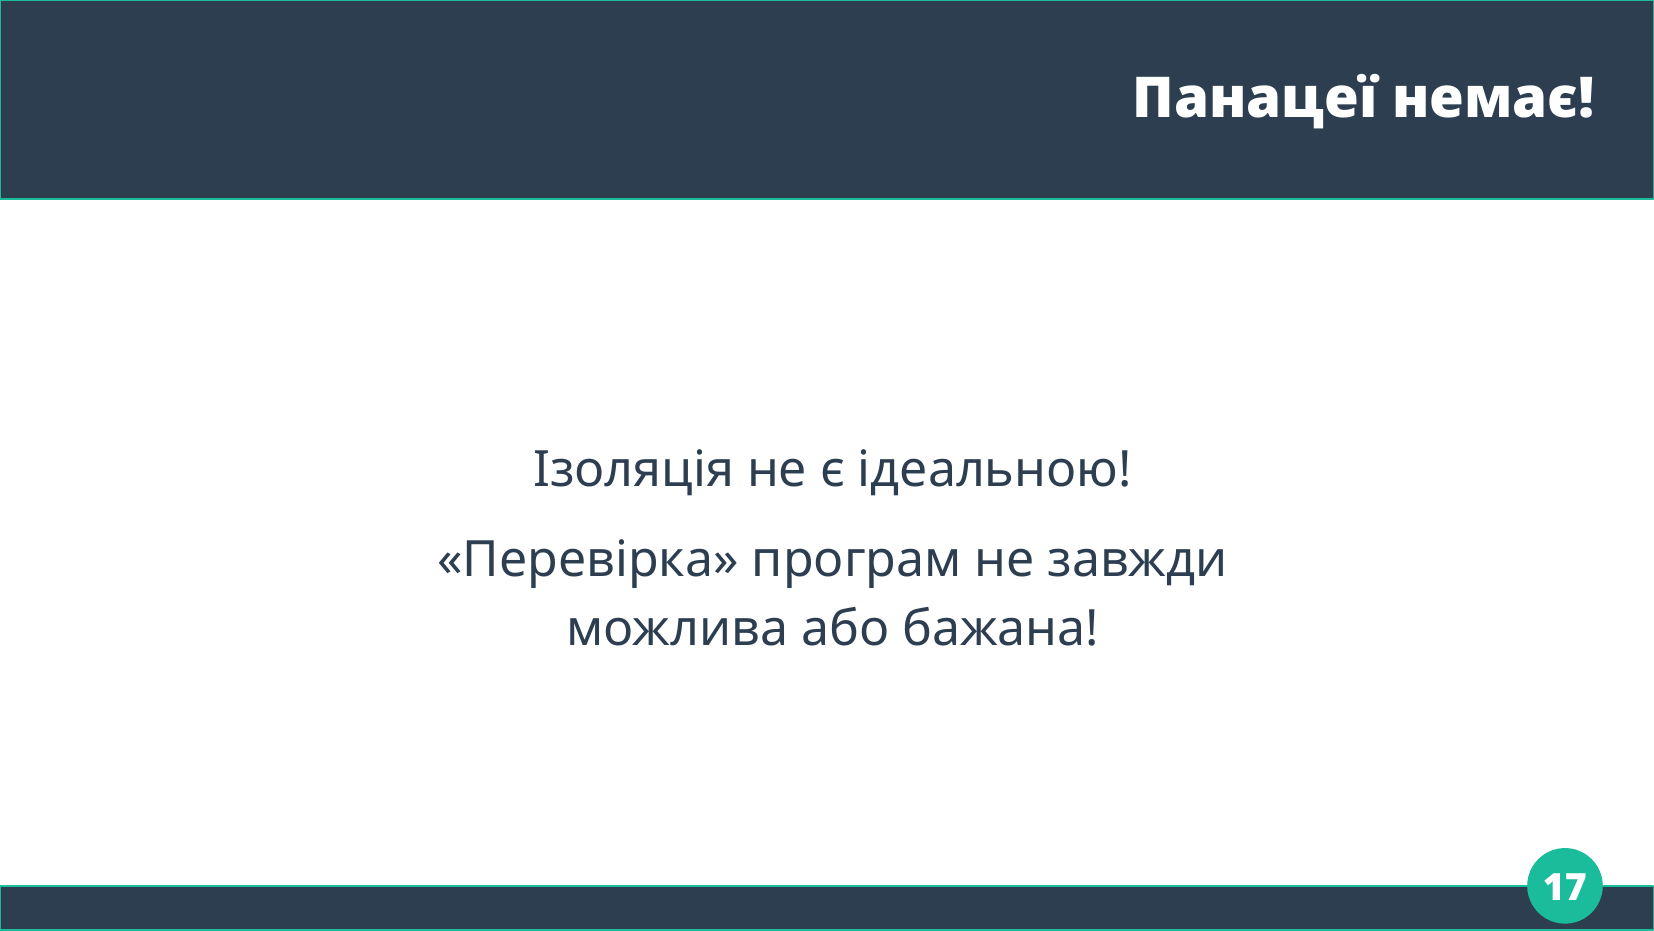

Панацеї немає!
# Ізоляція не є ідеальною!
«Перевірка» програм не завжди можлива або бажана!
17